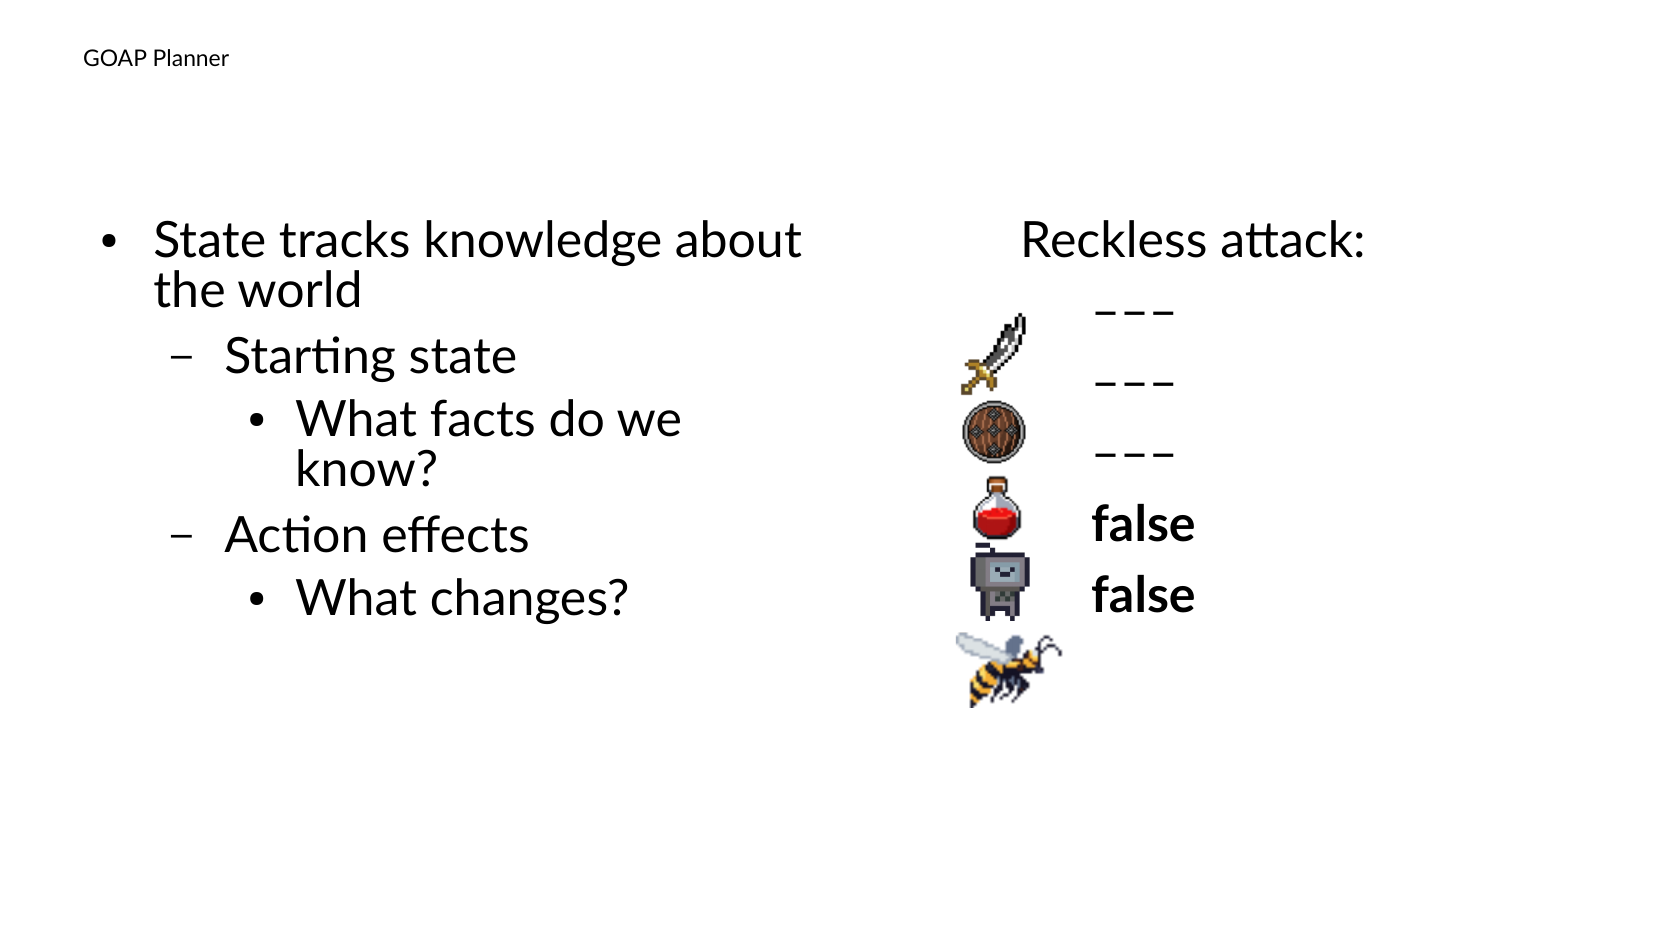

# GOAP Planner
State tracks knowledge about the world
Starting state
What facts do we know?
Action effects
What changes?
Reckless attack:
–––
–––
–––
false
false